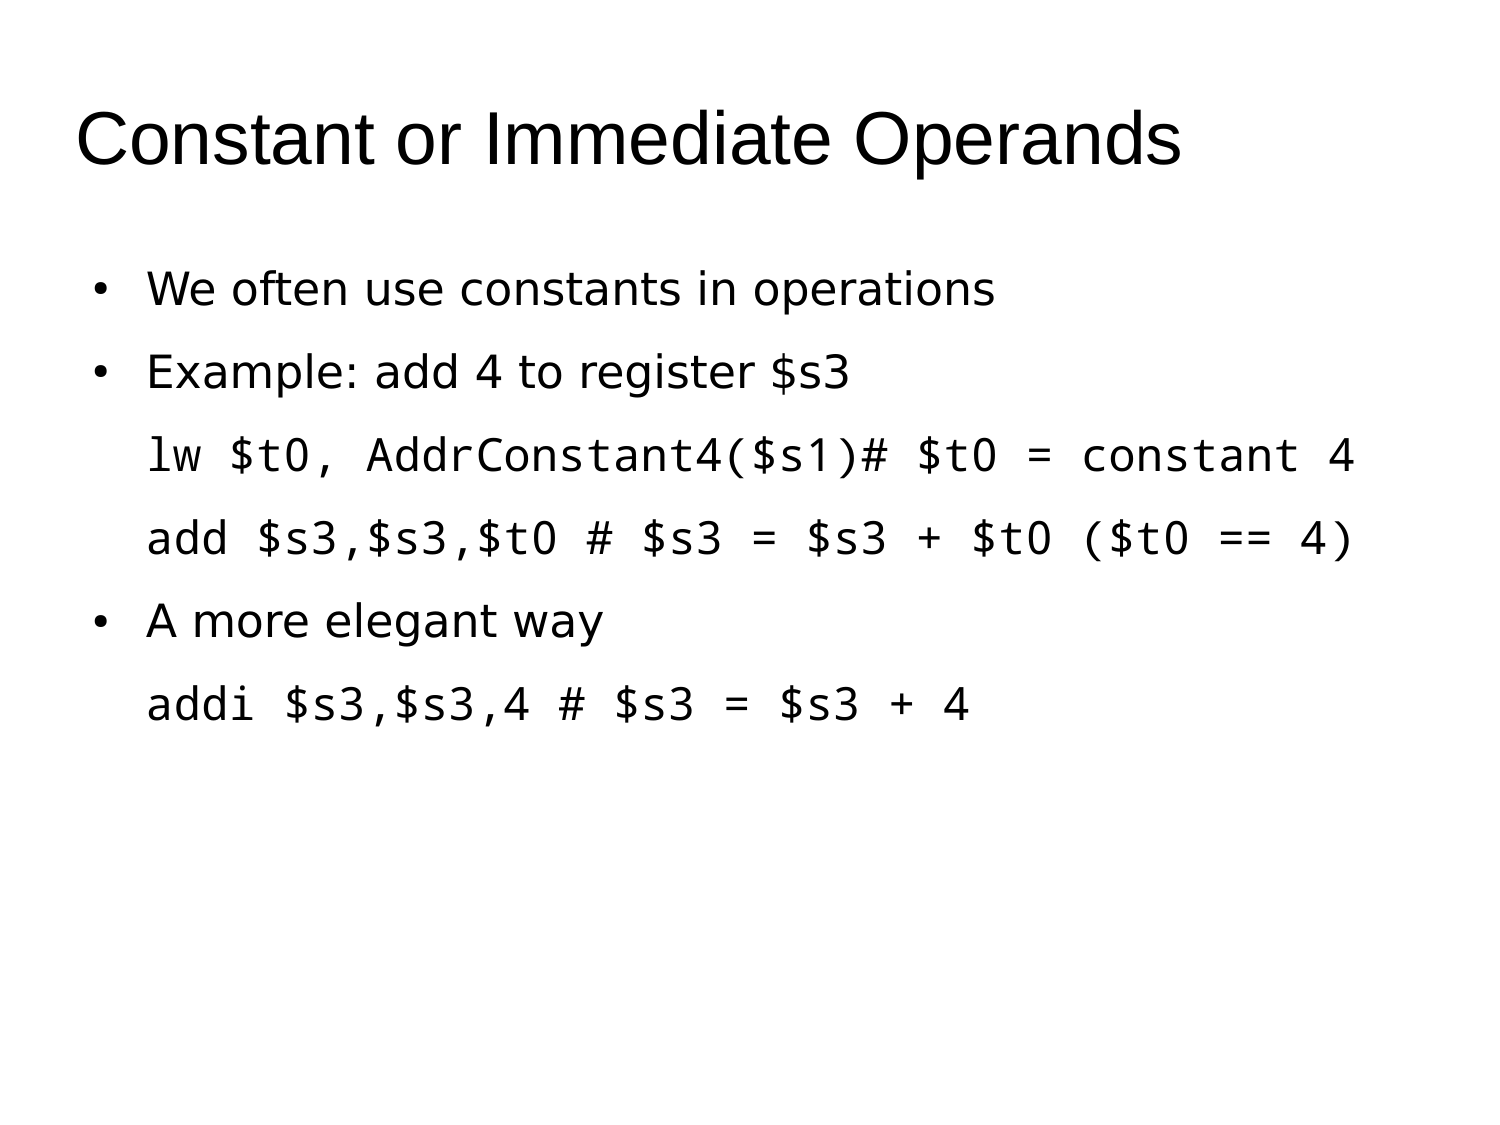

# Constant or Immediate Operands
We often use constants in operations
Example: add 4 to register $s3
lw $t0, AddrConstant4($s1)# $t0 = constant 4
add $s3,$s3,$t0 # $s3 = $s3 + $t0 ($t0 == 4)
A more elegant way
addi $s3,$s3,4 # $s3 = $s3 + 4